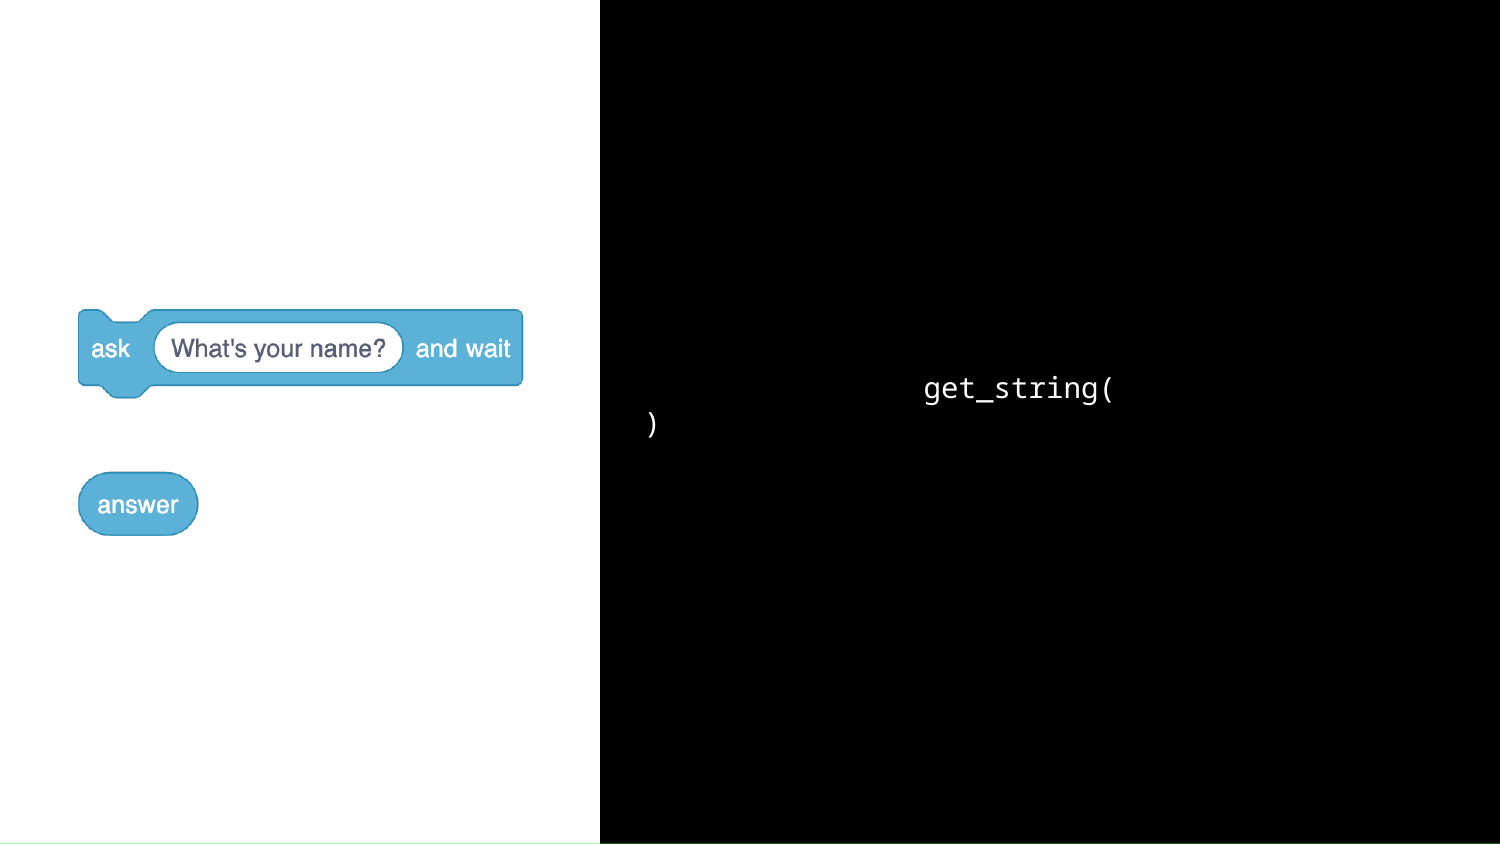

string answer = get_string( );
printf("hello, %s", answer);